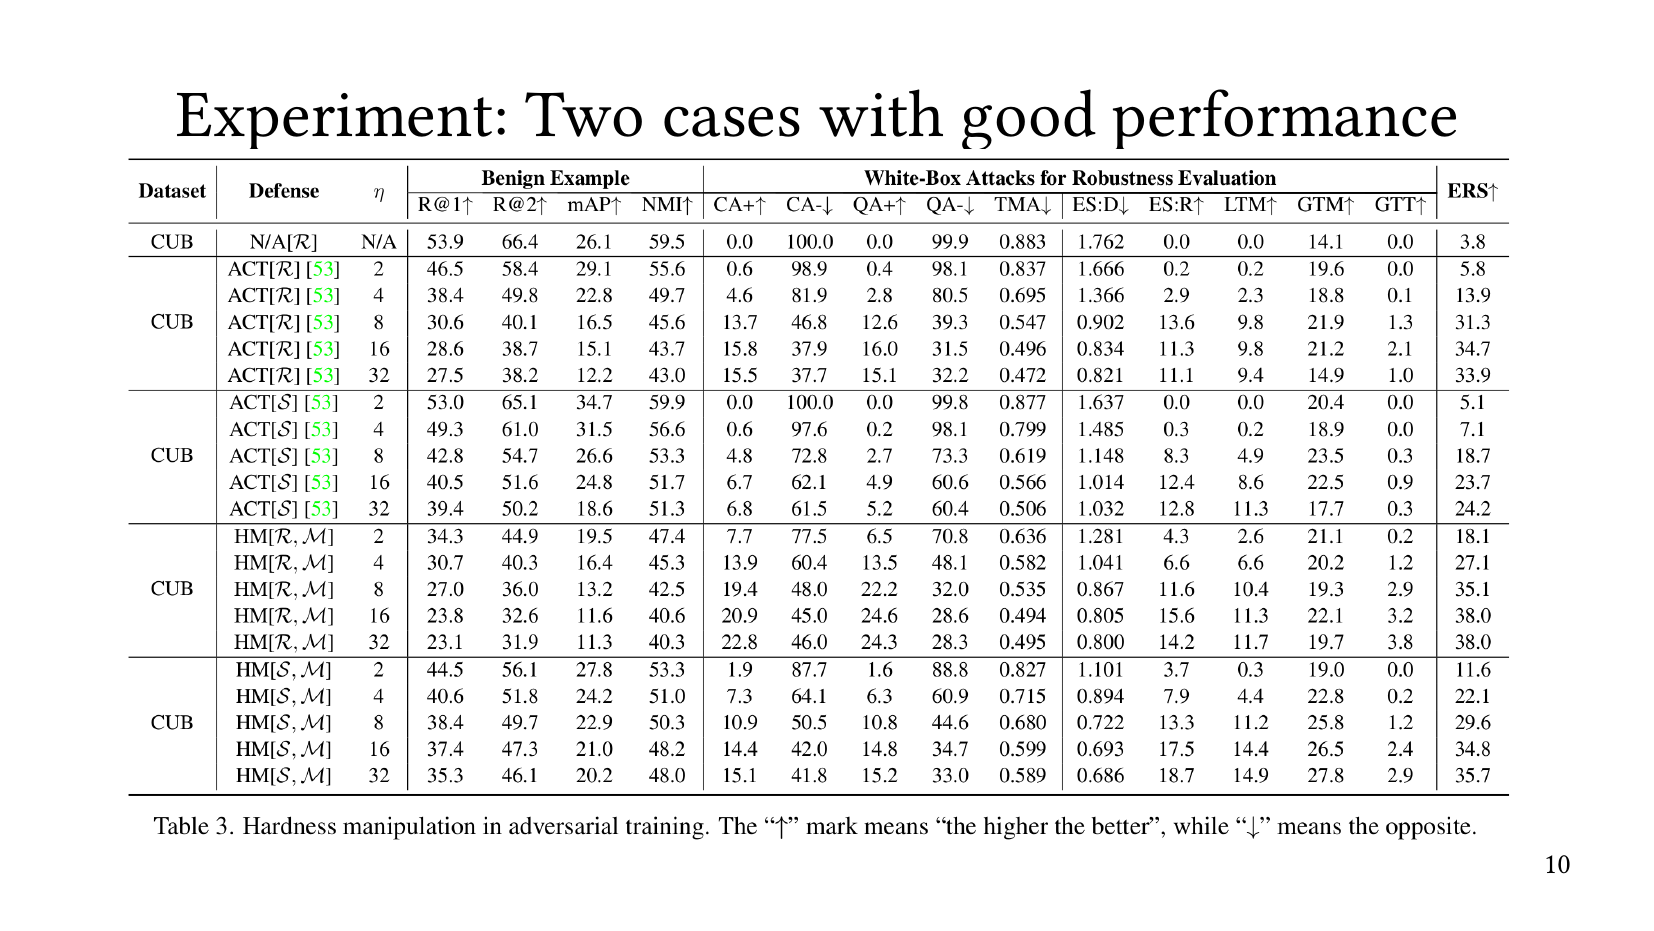

# Experiment: Two cases with good performance
10